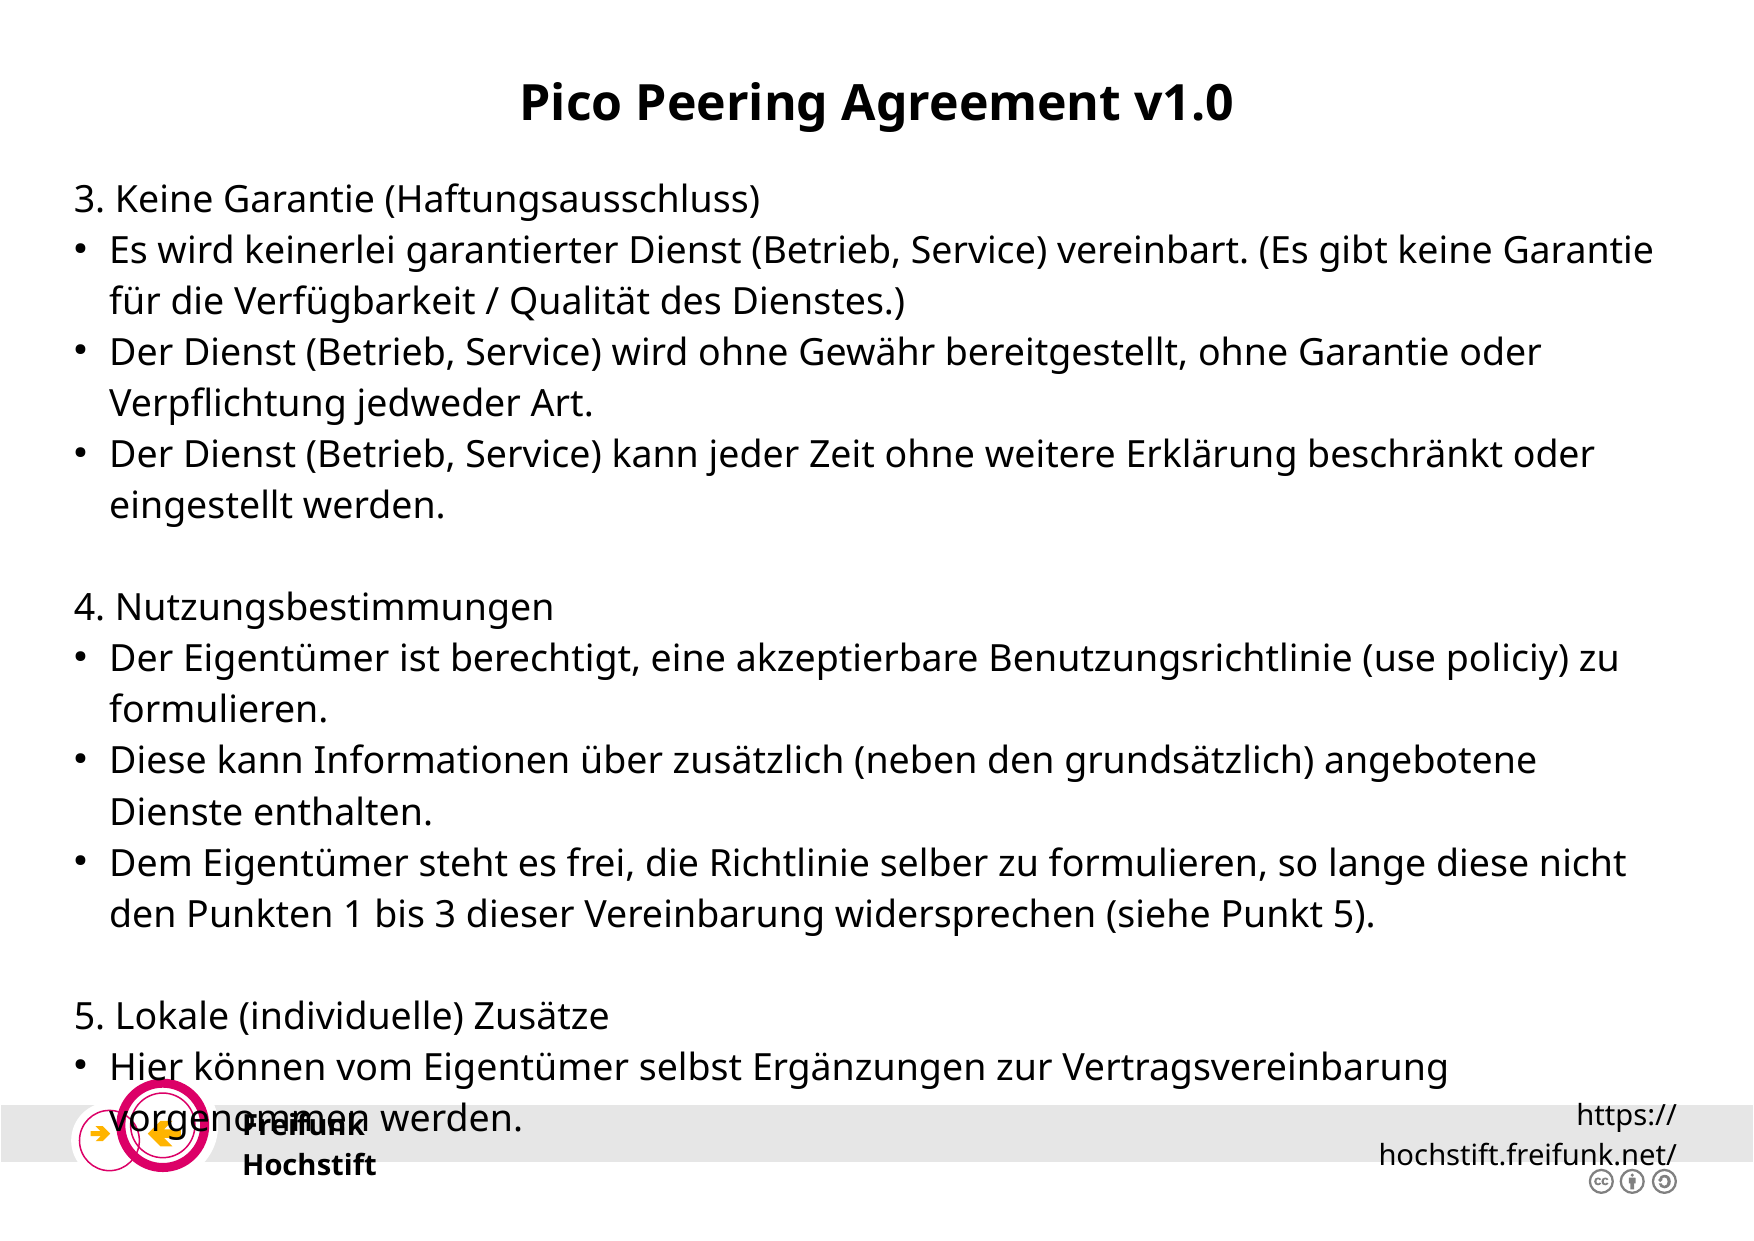

Pico Peering Agreement v1.0
3. Keine Garantie (Haftungsausschluss)
Es wird keinerlei garantierter Dienst (Betrieb, Service) vereinbart. (Es gibt keine Garantie für die Verfügbarkeit / Qualität des Dienstes.)
Der Dienst (Betrieb, Service) wird ohne Gewähr bereitgestellt, ohne Garantie oder Verpflichtung jedweder Art.
Der Dienst (Betrieb, Service) kann jeder Zeit ohne weitere Erklärung beschränkt oder eingestellt werden.
4. Nutzungsbestimmungen
Der Eigentümer ist berechtigt, eine akzeptierbare Benutzungsrichtlinie (use policiy) zu formulieren.
Diese kann Informationen über zusätzlich (neben den grundsätzlich) angebotene Dienste enthalten.
Dem Eigentümer steht es frei, die Richtlinie selber zu formulieren, so lange diese nicht den Punkten 1 bis 3 dieser Vereinbarung widersprechen (siehe Punkt 5).
5. Lokale (individuelle) Zusätze
Hier können vom Eigentümer selbst Ergänzungen zur Vertragsvereinbarung vorgenommen werden.
Freifunk Hochstift
https://hochstift.freifunk.net/